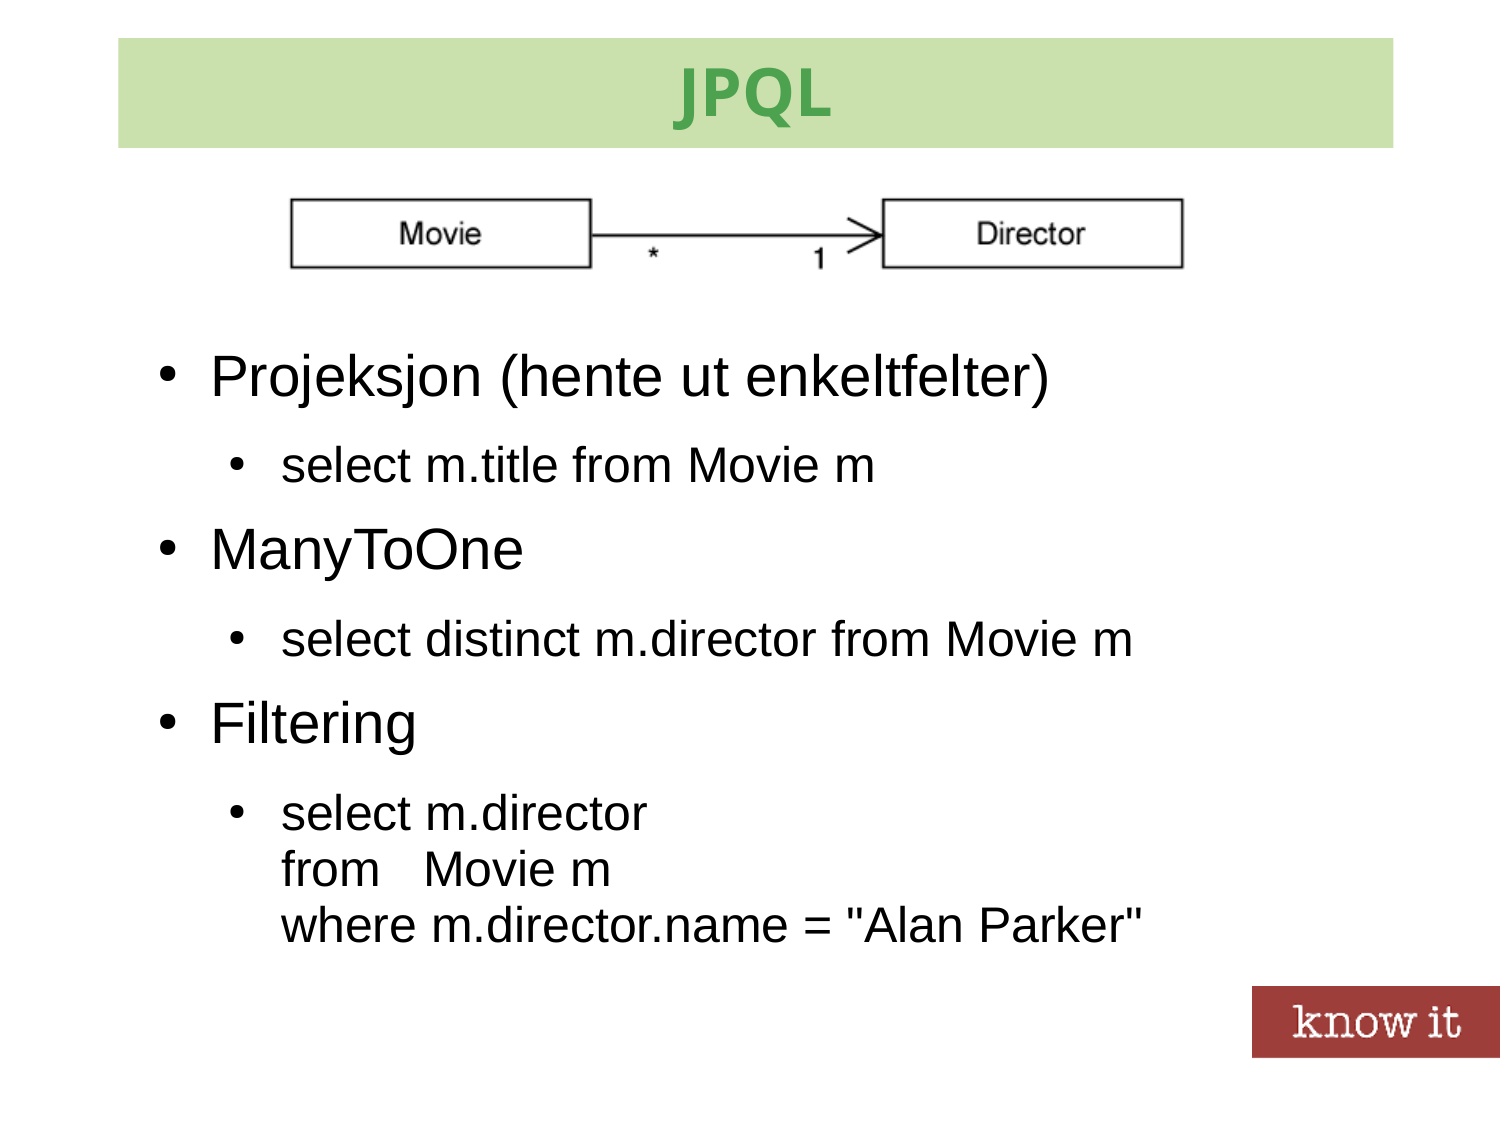

JPQL
# Projeksjon (hente ut enkeltfelter)
select m.title from Movie m
ManyToOne
select distinct m.director from Movie m
Filtering
select m.director
from Movie m
where m.director.name = "Alan Parker"